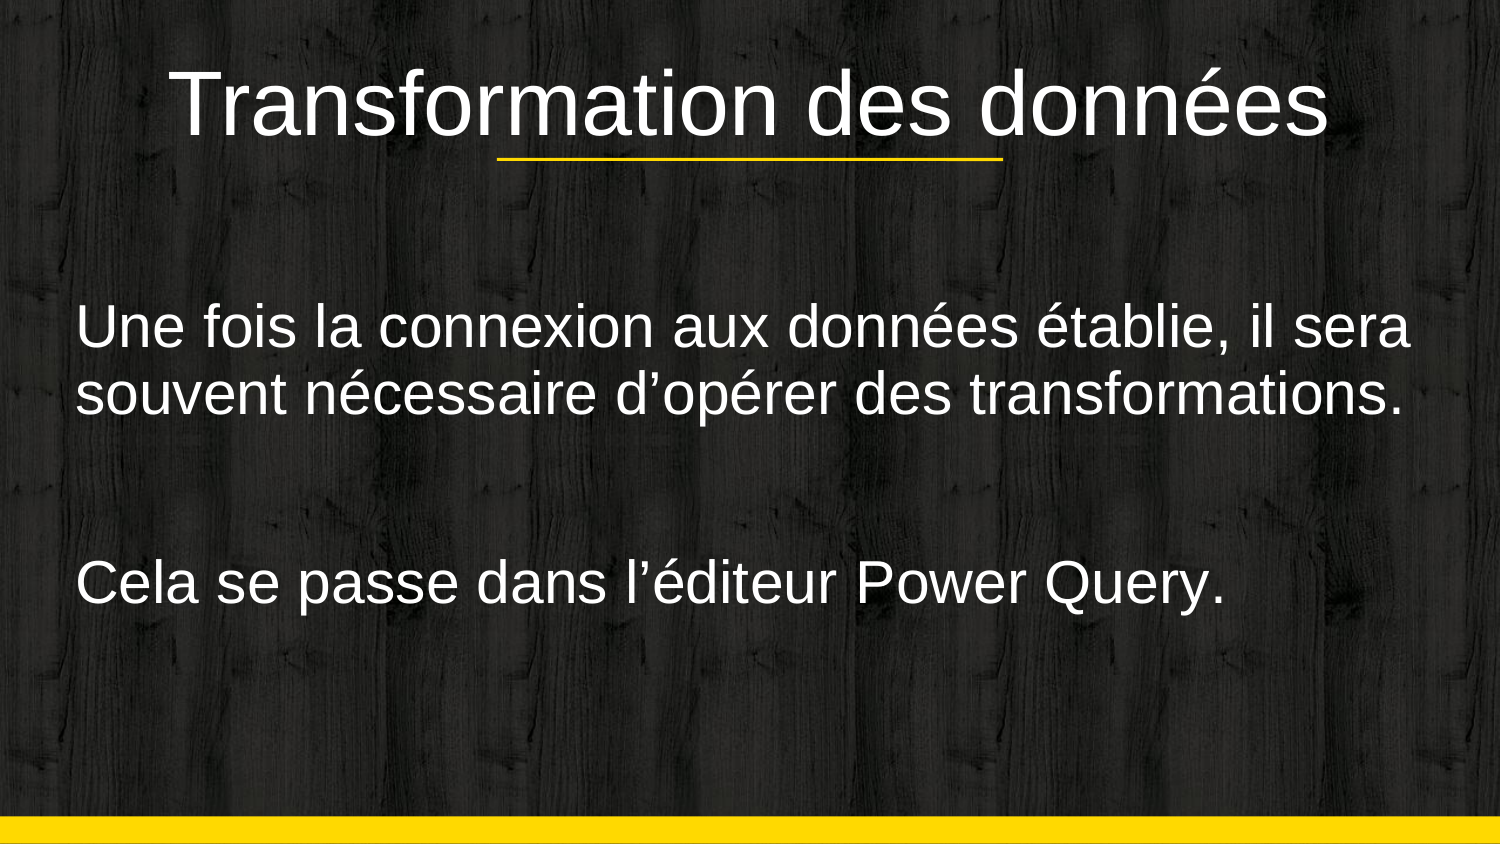

# Transformation des données
Une fois la connexion aux données établie, il sera souvent nécessaire d’opérer des transformations.
Cela se passe dans l’éditeur Power Query.